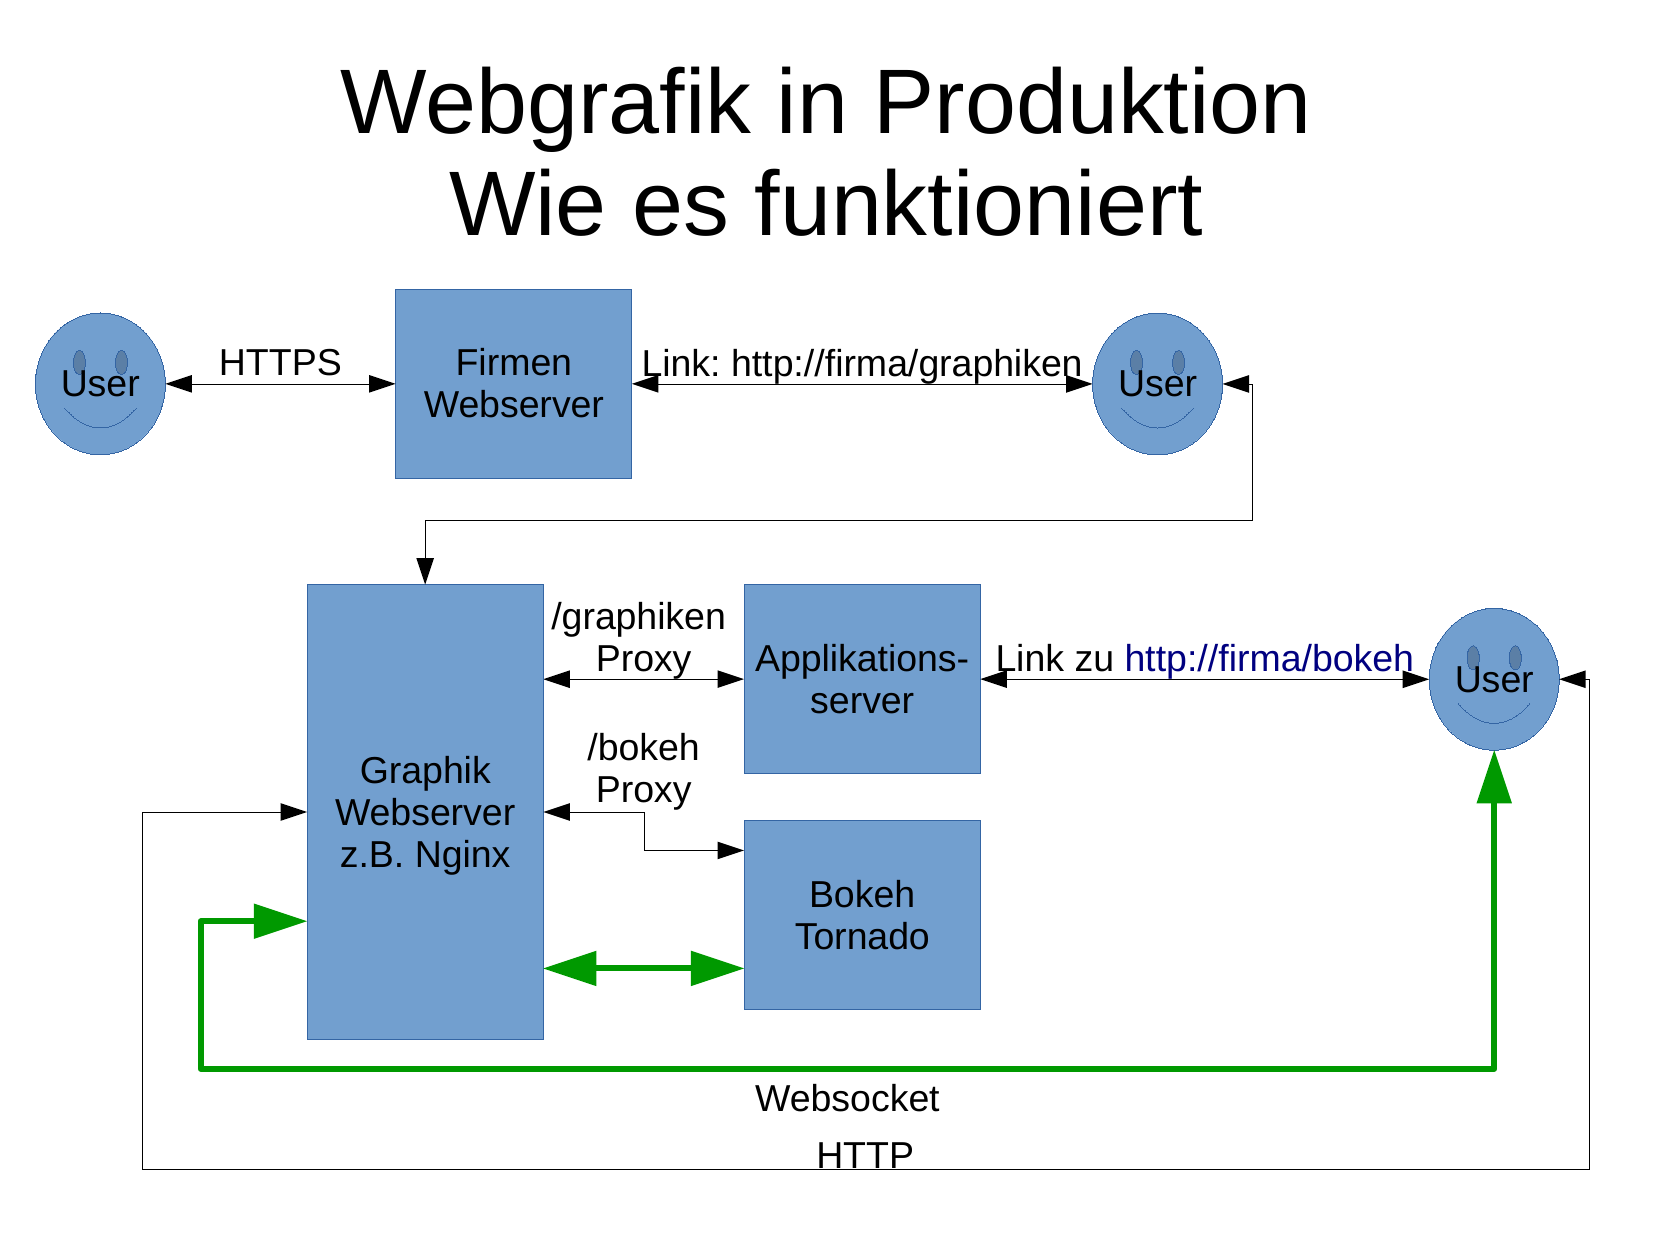

# Webgrafik in Produktion Wie es funktioniert
Firmen
Webserver
User
User
Graphik
Webserver
z.B. Nginx
Applikations-
server
User
Bokeh
Tornado